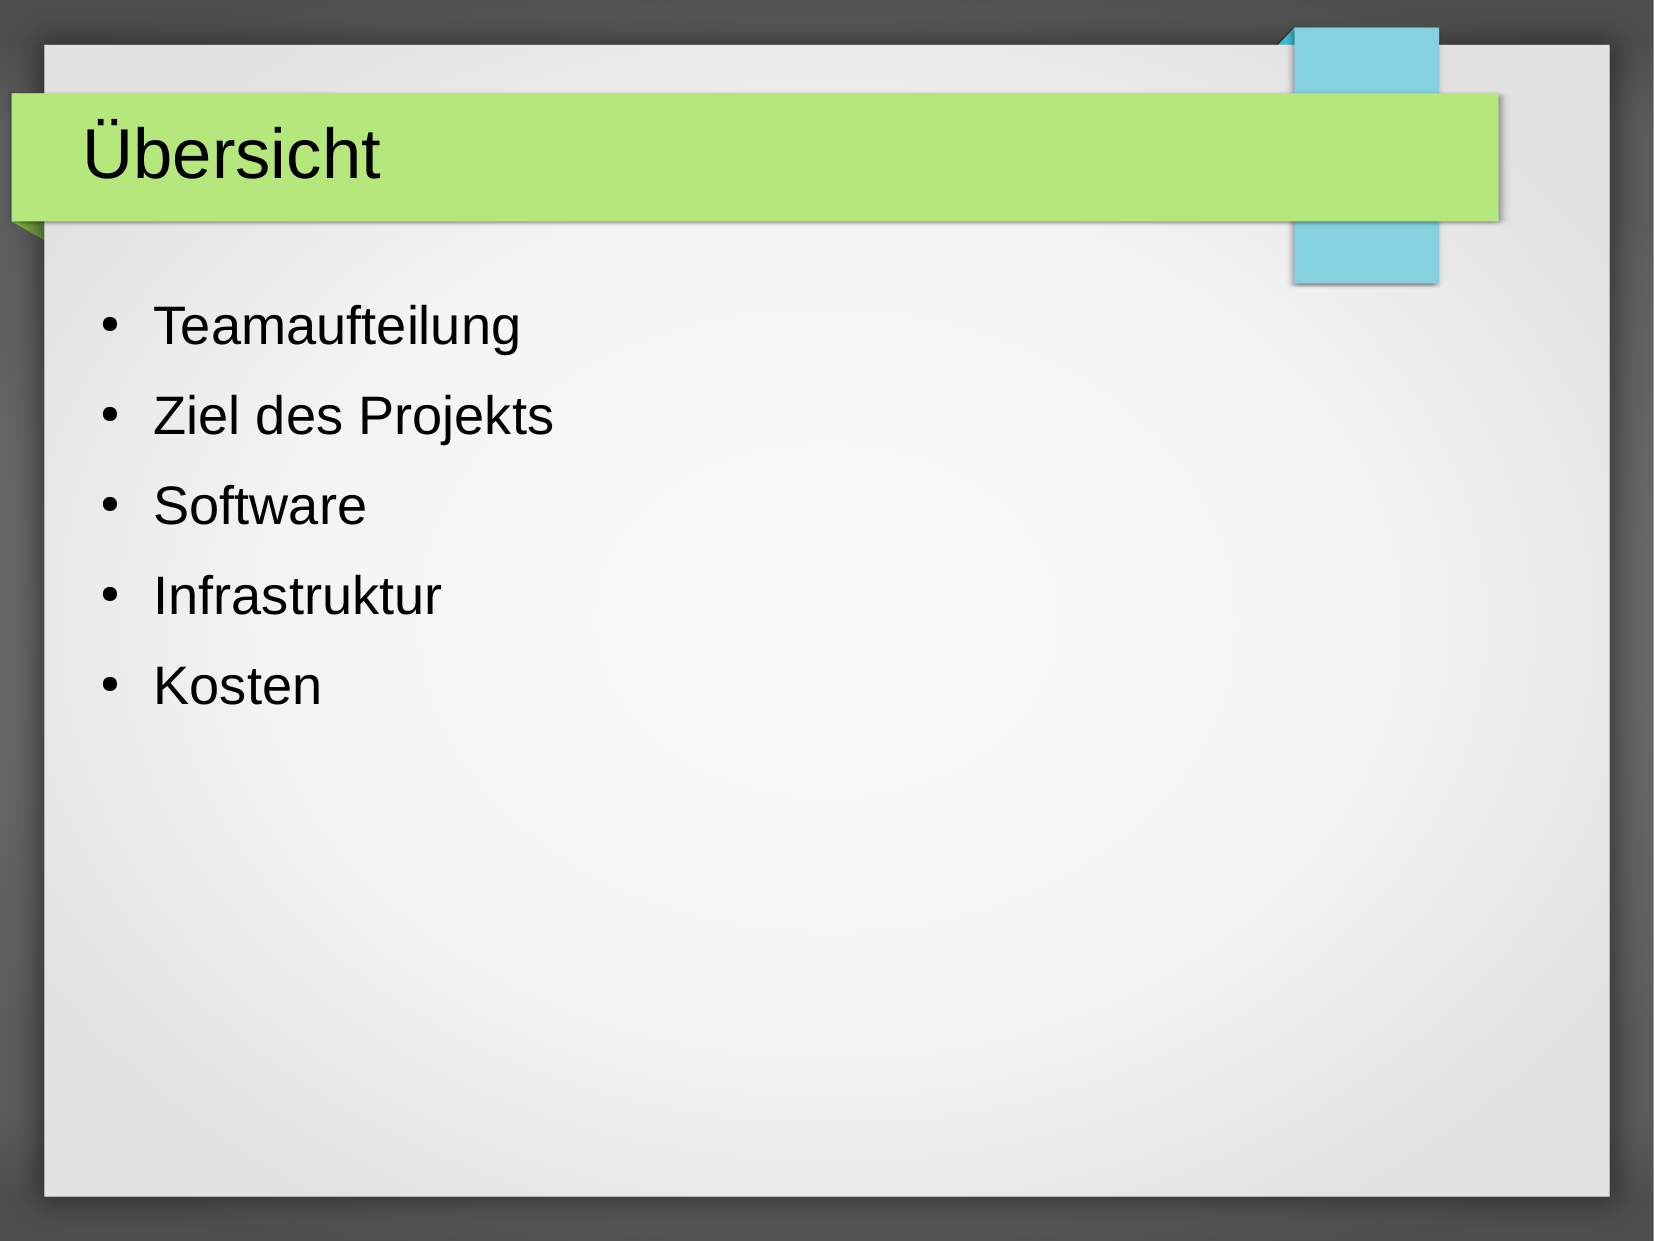

# Übersicht
Teamaufteilung
Ziel des Projekts
Software
Infrastruktur
Kosten